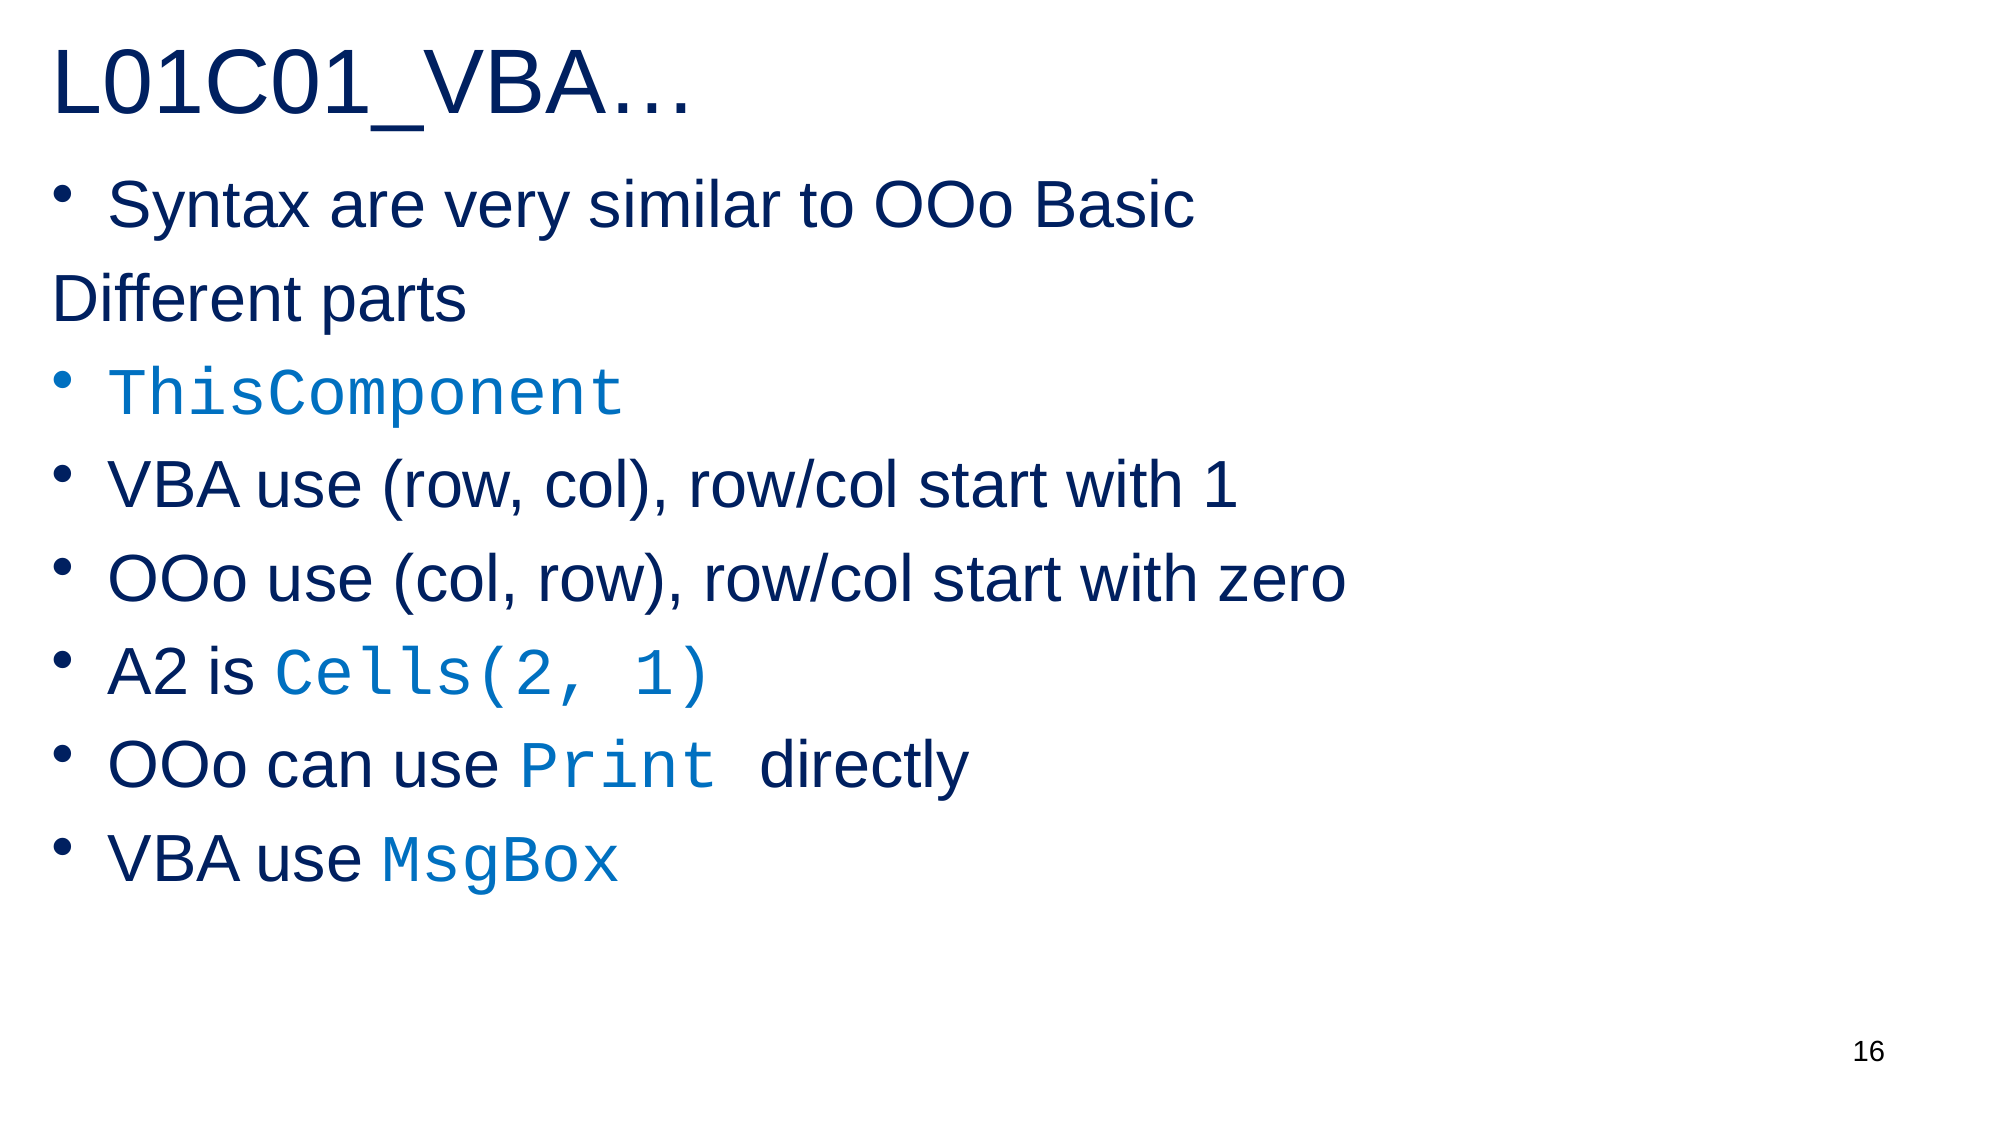

# L01C01_VBA…
Syntax are very similar to OOo Basic
Different parts
ThisComponent
VBA use (row, col), row/col start with 1
OOo use (col, row), row/col start with zero
A2 is Cells(2, 1)
OOo can use Print directly
VBA use MsgBox